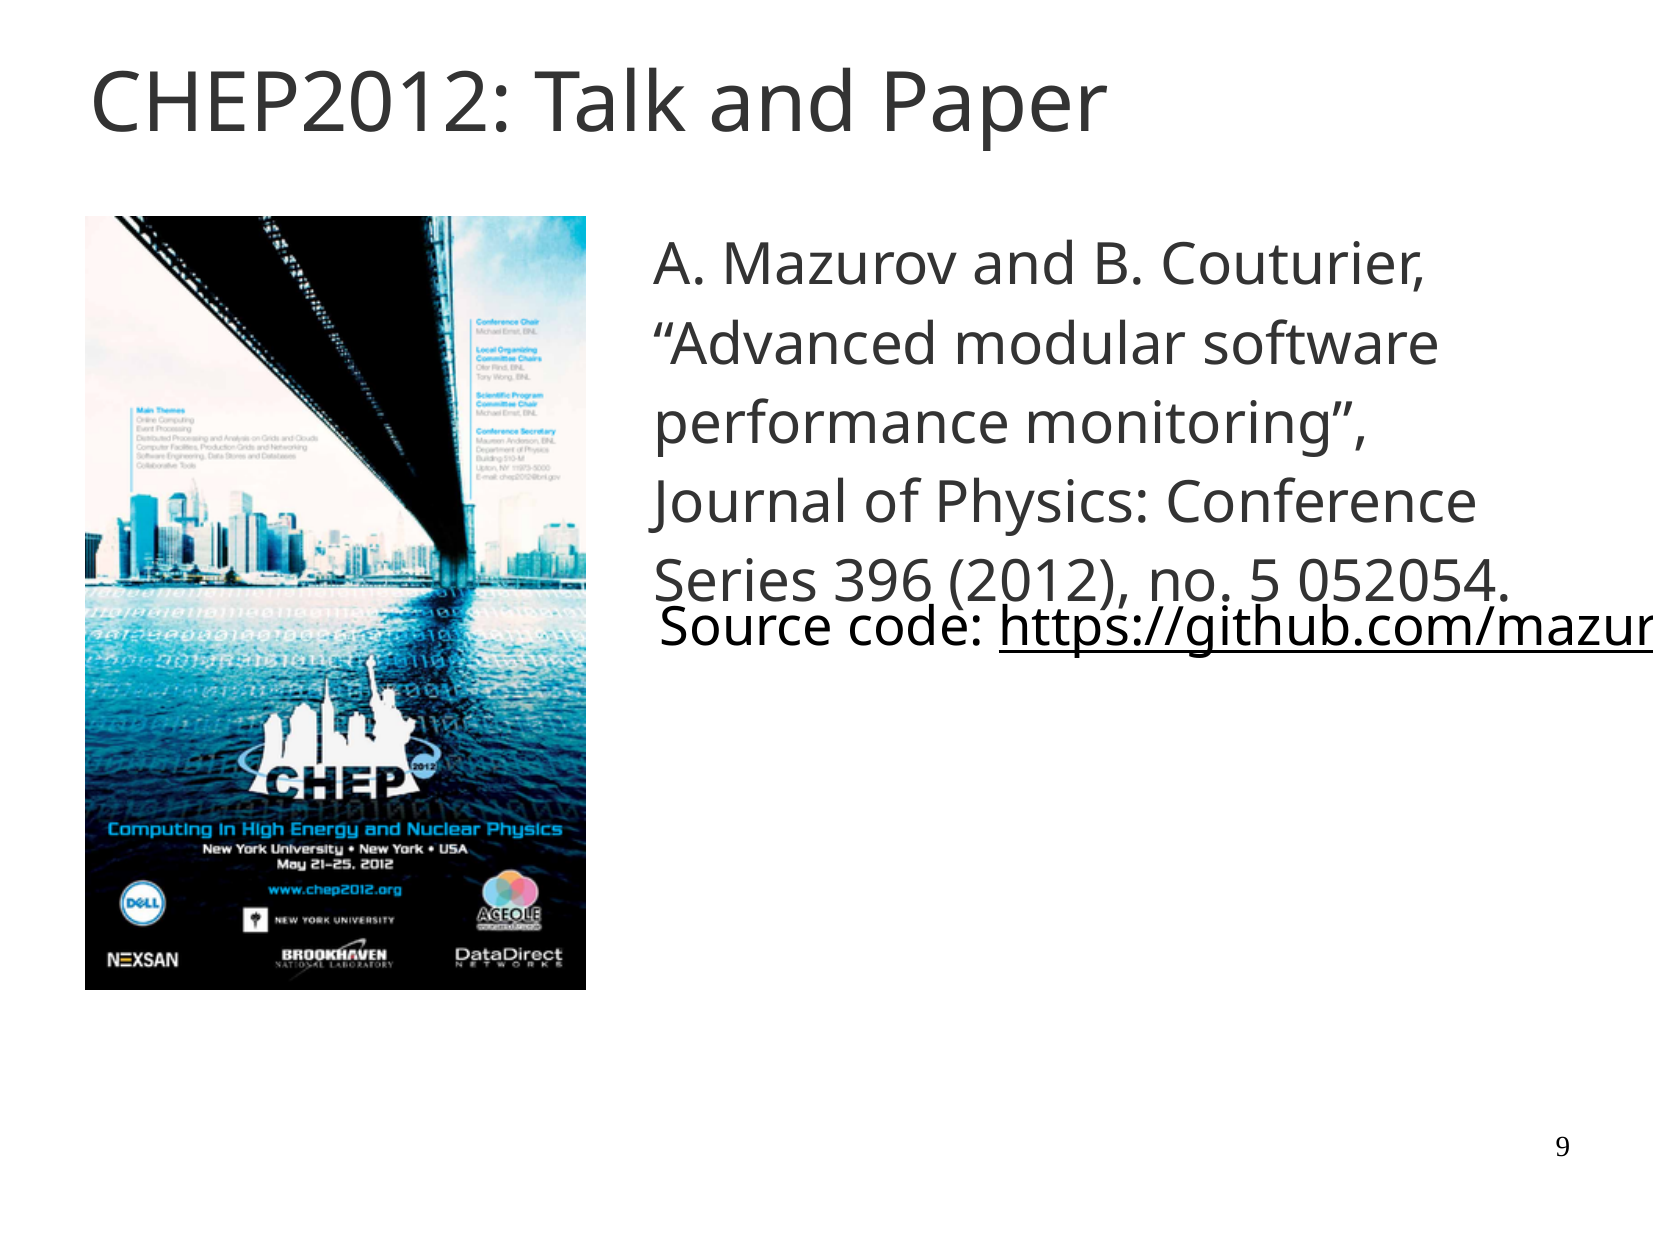

CHEP2012: Talk and Paper
A. Mazurov and B. Couturier, “Advanced modular software performance monitoring”,
Journal of Physics: Conference Series 396 (2012), no. 5 052054.
Source code: https://github.com/mazurov/IntelProfiler
9